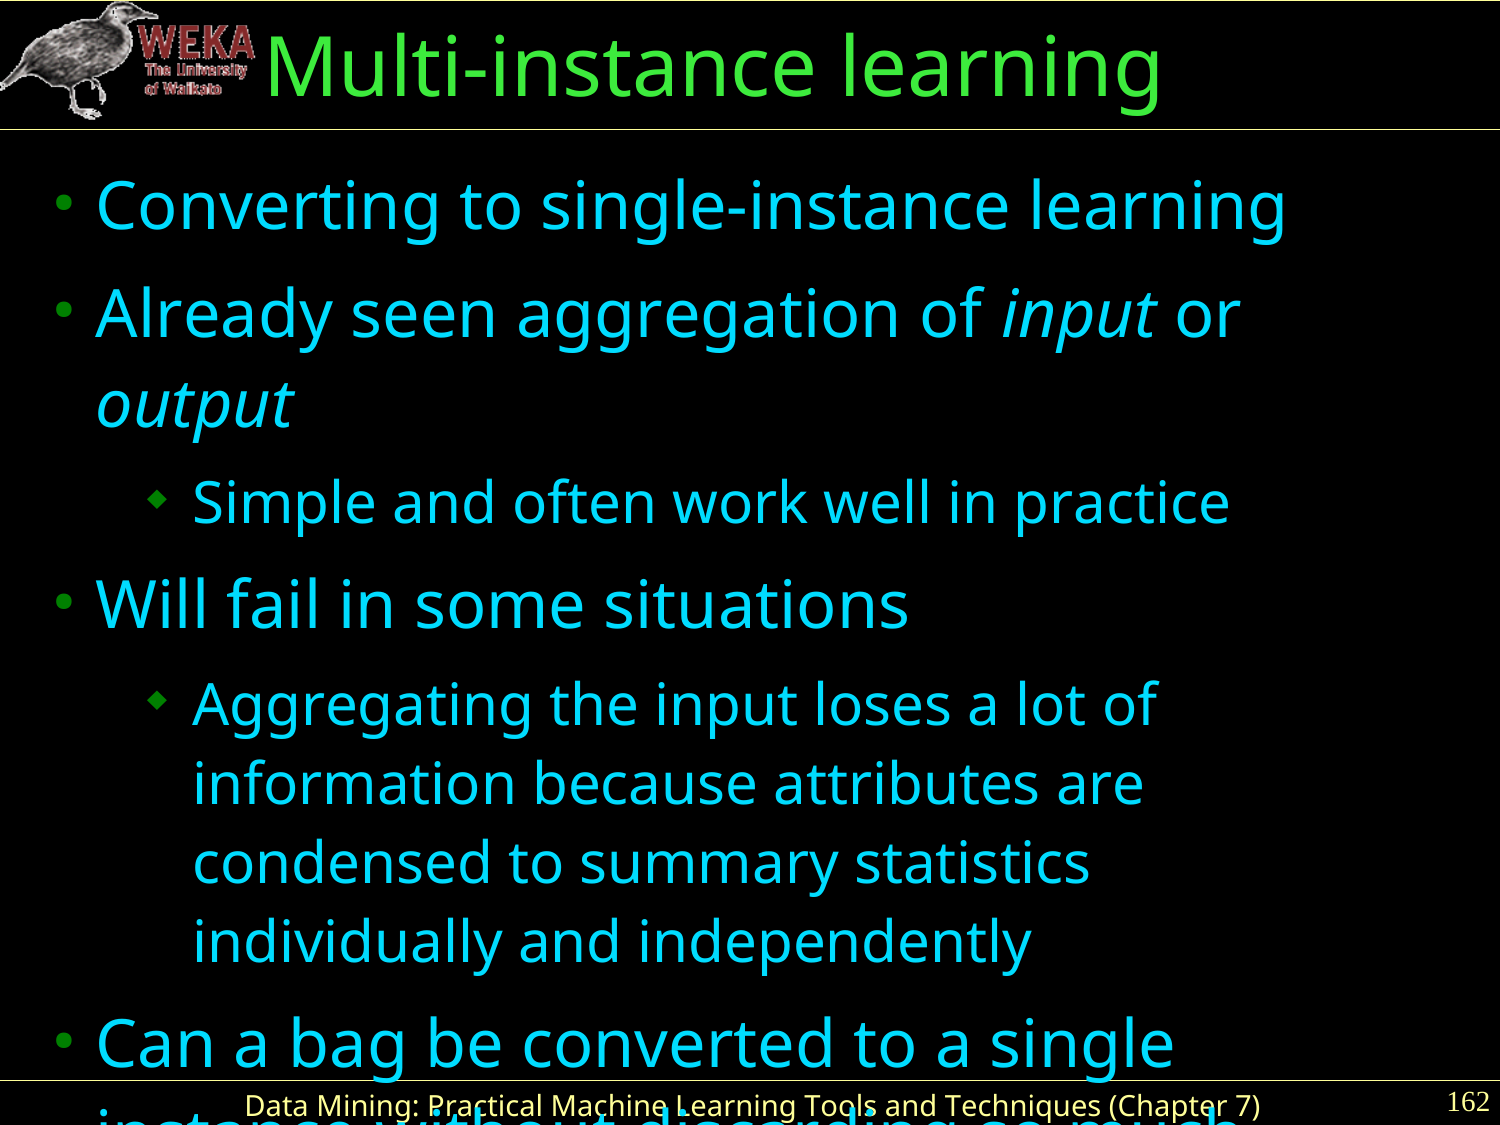

# Multi-instance learning
Converting to single-instance learning
Already seen aggregation of input or output
Simple and often work well in practice
Will fail in some situations
Aggregating the input loses a lot of information because attributes are condensed to summary statistics individually and independently
Can a bag be converted to a single instance without discarding so much info?
Data Mining: Practical Machine Learning Tools and Techniques (Chapter 7)
162